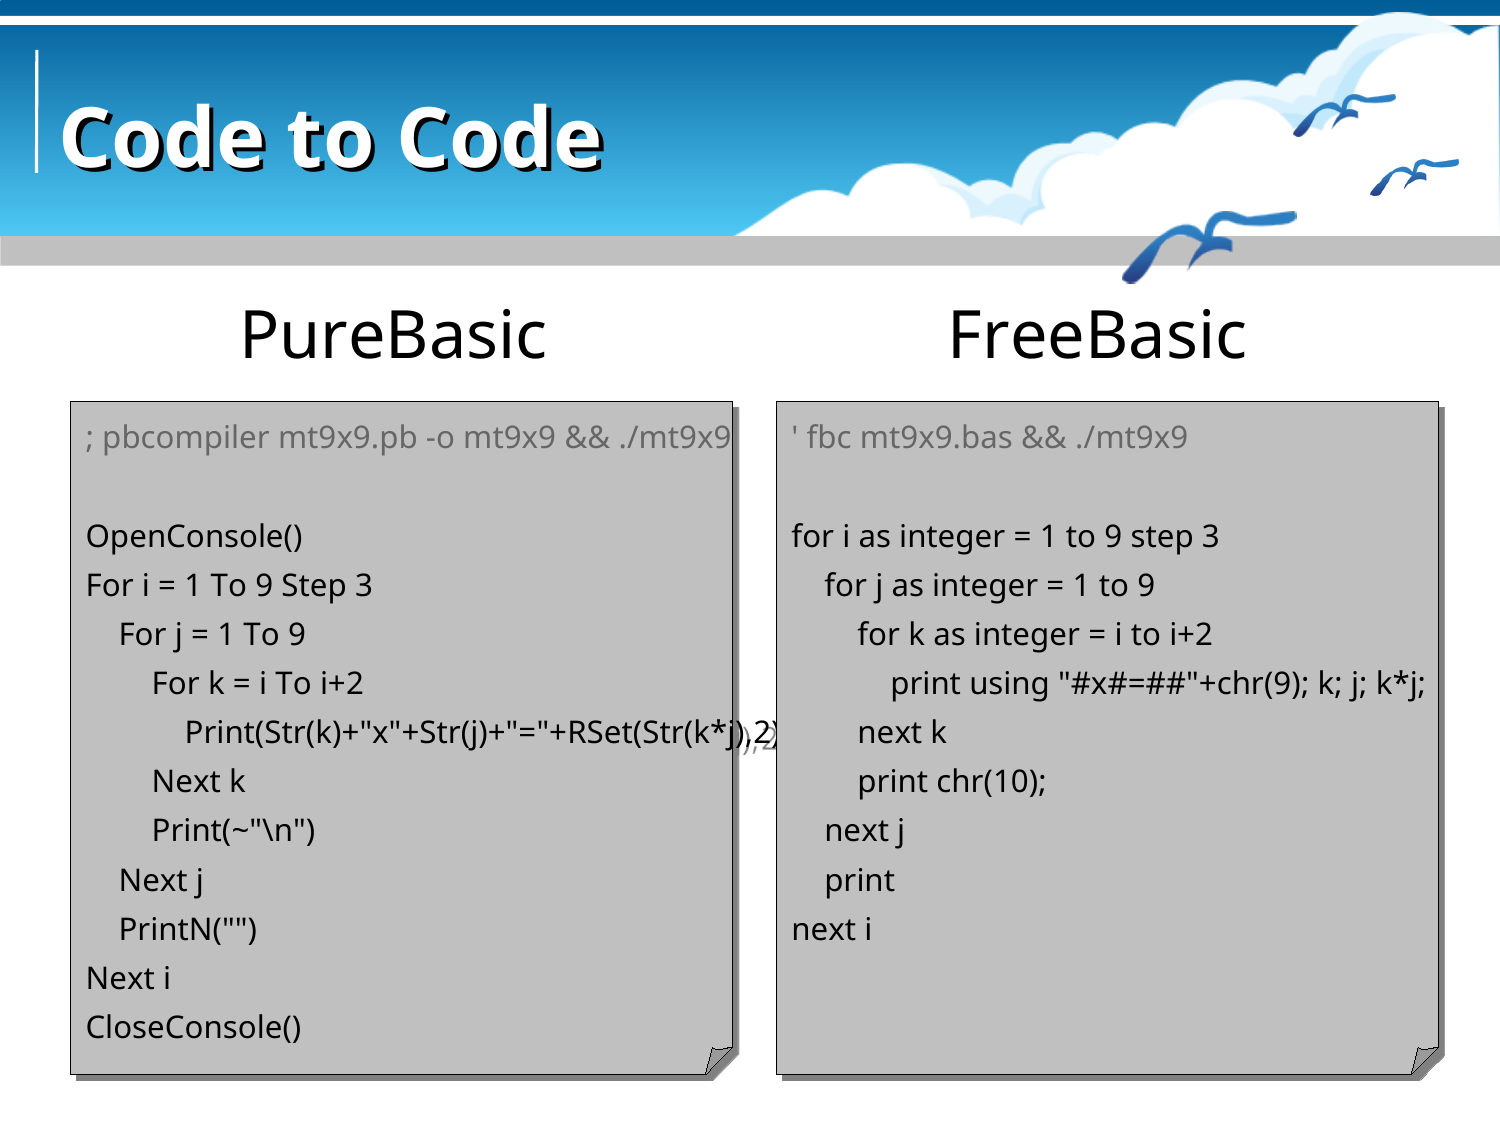

# Code to Code
FreeBasic
PureBasic
; pbcompiler mt9x9.pb -o mt9x9 && ./mt9x9
OpenConsole()
For i = 1 To 9 Step 3
 For j = 1 To 9
 For k = i To i+2
 Print(Str(k)+"x"+Str(j)+"="+RSet(Str(k*j),2)+Chr(9))
 Next k
 Print(~"\n")
 Next j
 PrintN("")
Next i
CloseConsole()
' fbc mt9x9.bas && ./mt9x9
for i as integer = 1 to 9 step 3
 for j as integer = 1 to 9
 for k as integer = i to i+2
 print using "#x#=##"+chr(9); k; j; k*j;
 next k
 print chr(10);
 next j
 print
next i